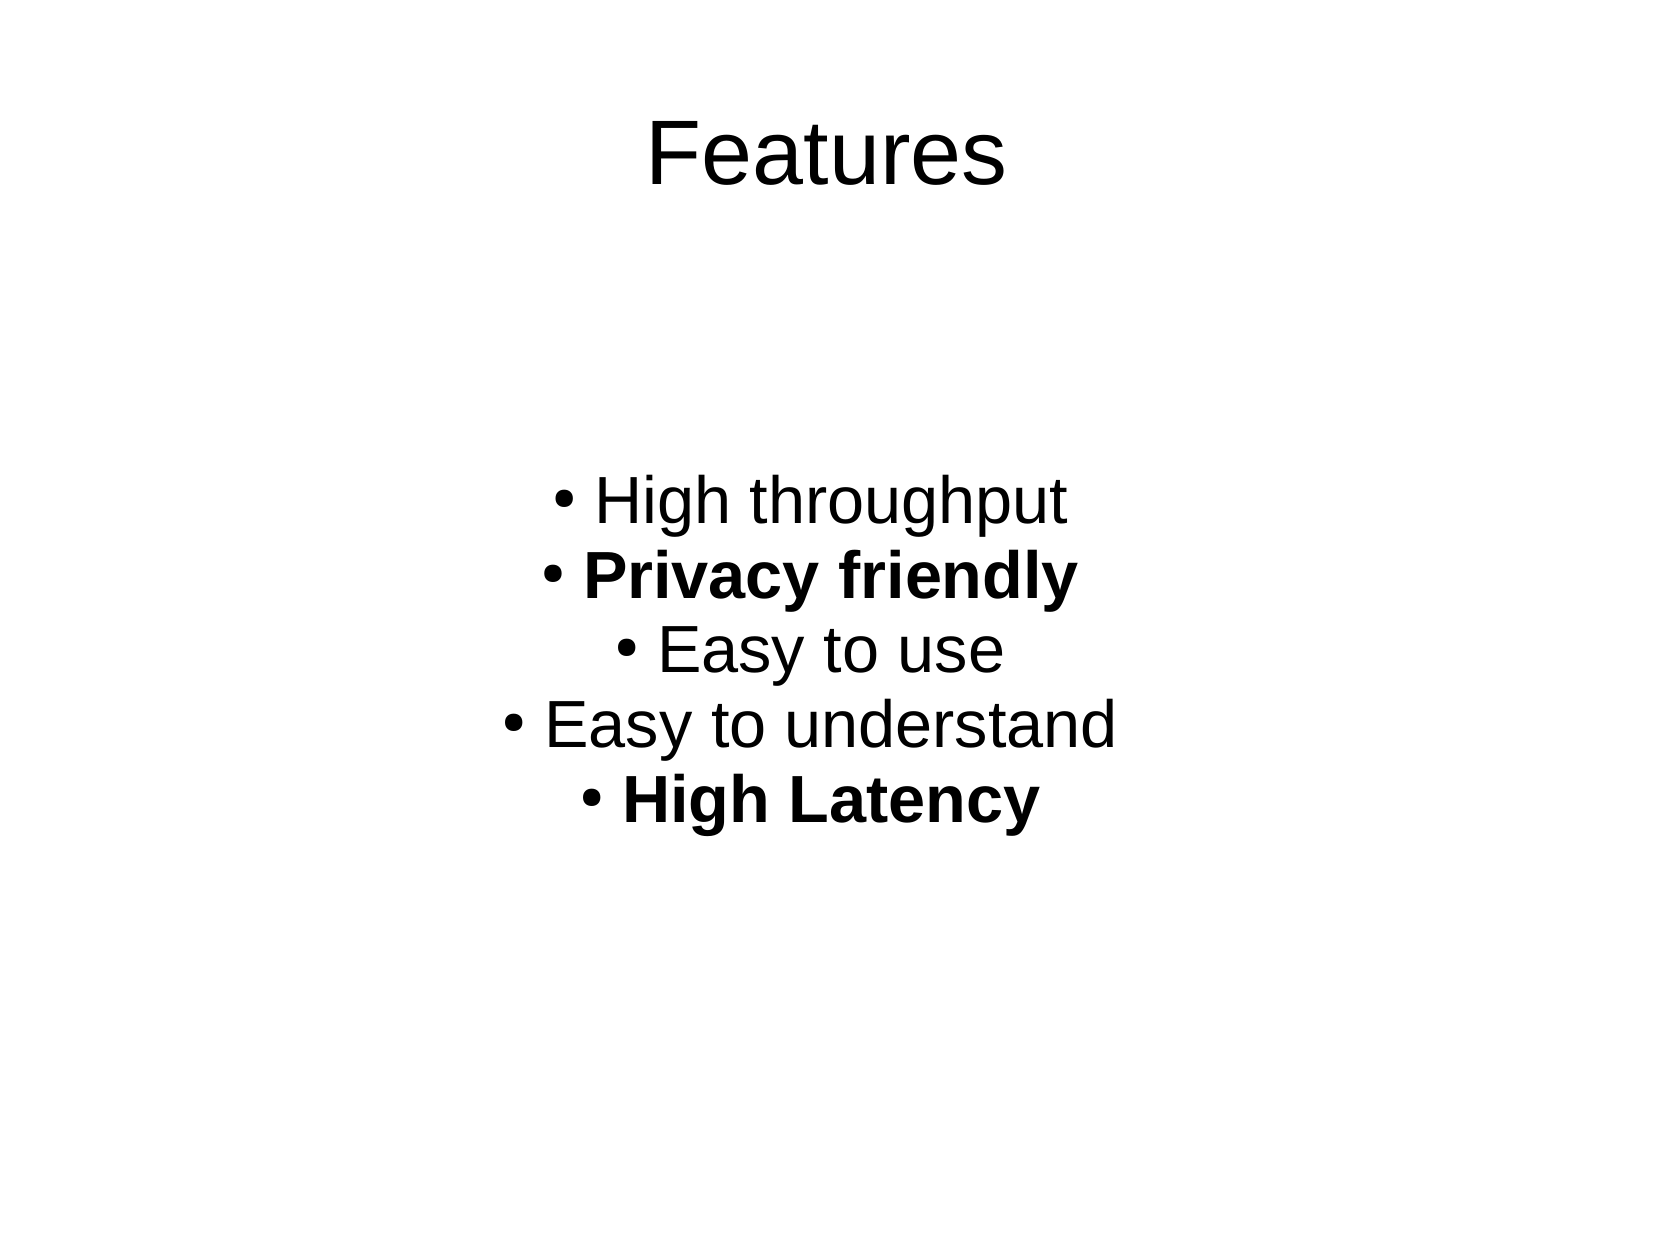

# Features
 High throughput
 Privacy friendly
 Easy to use
 Easy to understand
 High Latency